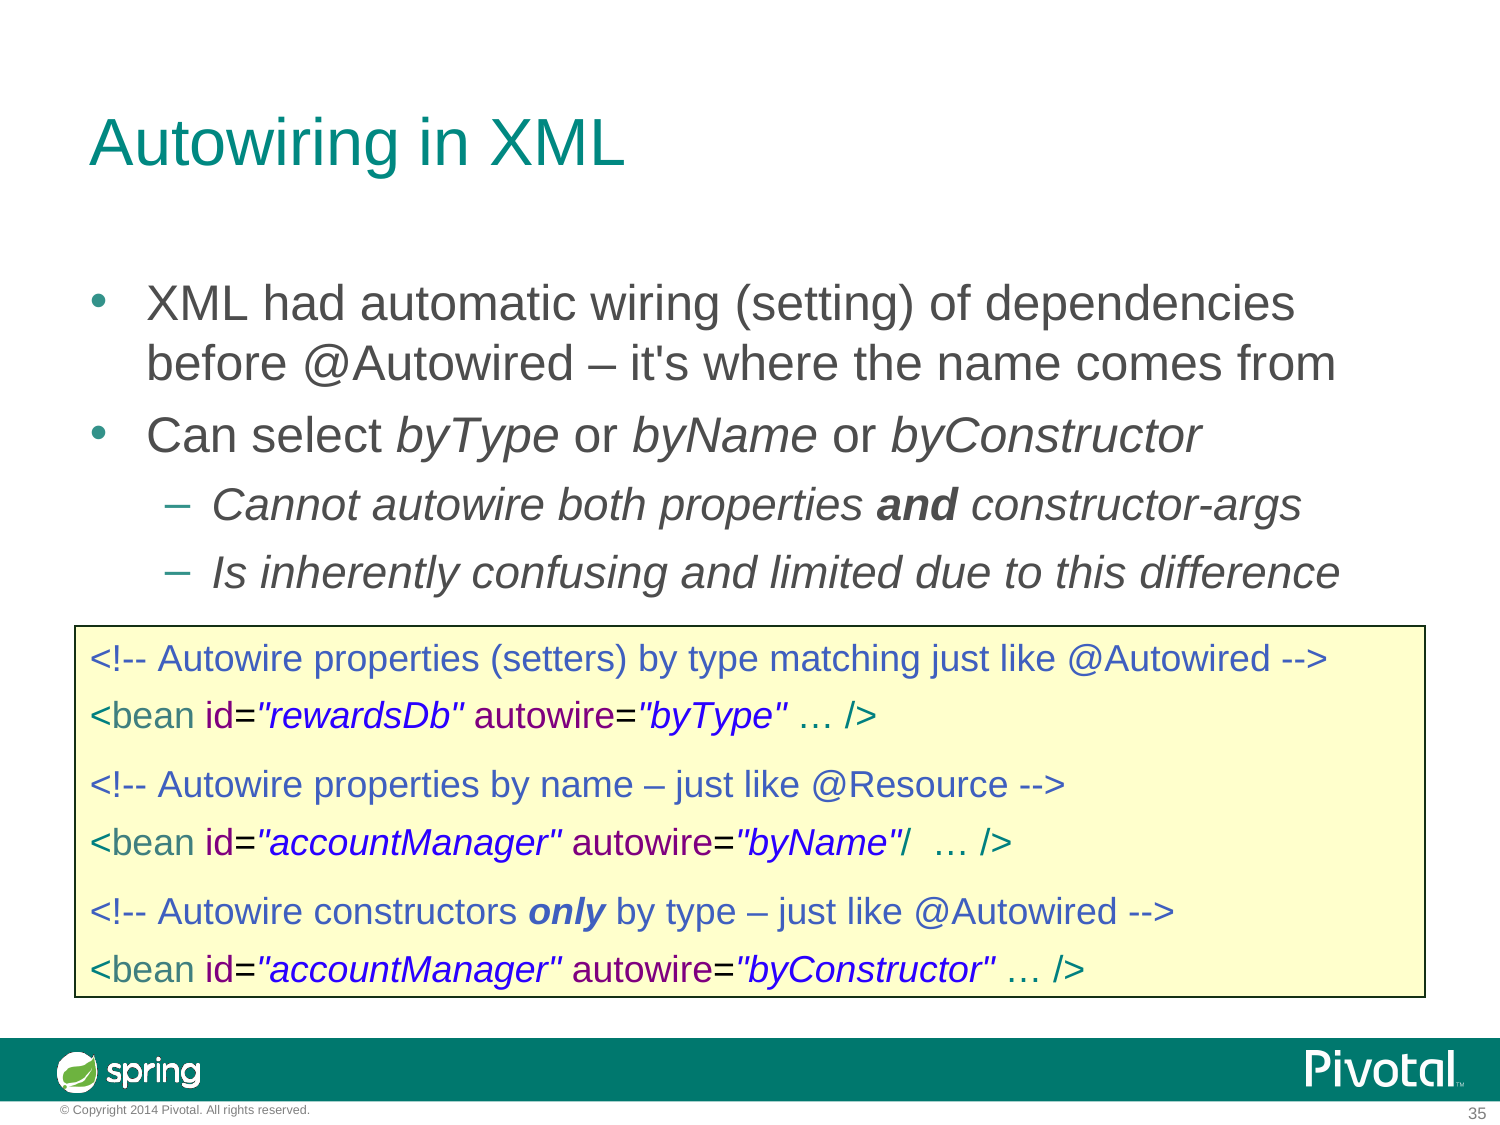

# Autowiring in XML
XML had automatic wiring (setting) of dependencies before @Autowired – it's where the name comes from
Can select byType or byName or byConstructor
Cannot autowire both properties and constructor-args
Is inherently confusing and limited due to this difference
<!-- Autowire properties (setters) by type matching just like @Autowired -->
<bean id="rewardsDb" autowire="byType" … />
<!-- Autowire properties by name – just like @Resource -->
<bean id="accountManager" autowire="byName"/ … />
<!-- Autowire constructors only by type – just like @Autowired -->
<bean id="accountManager" autowire="byConstructor" … />